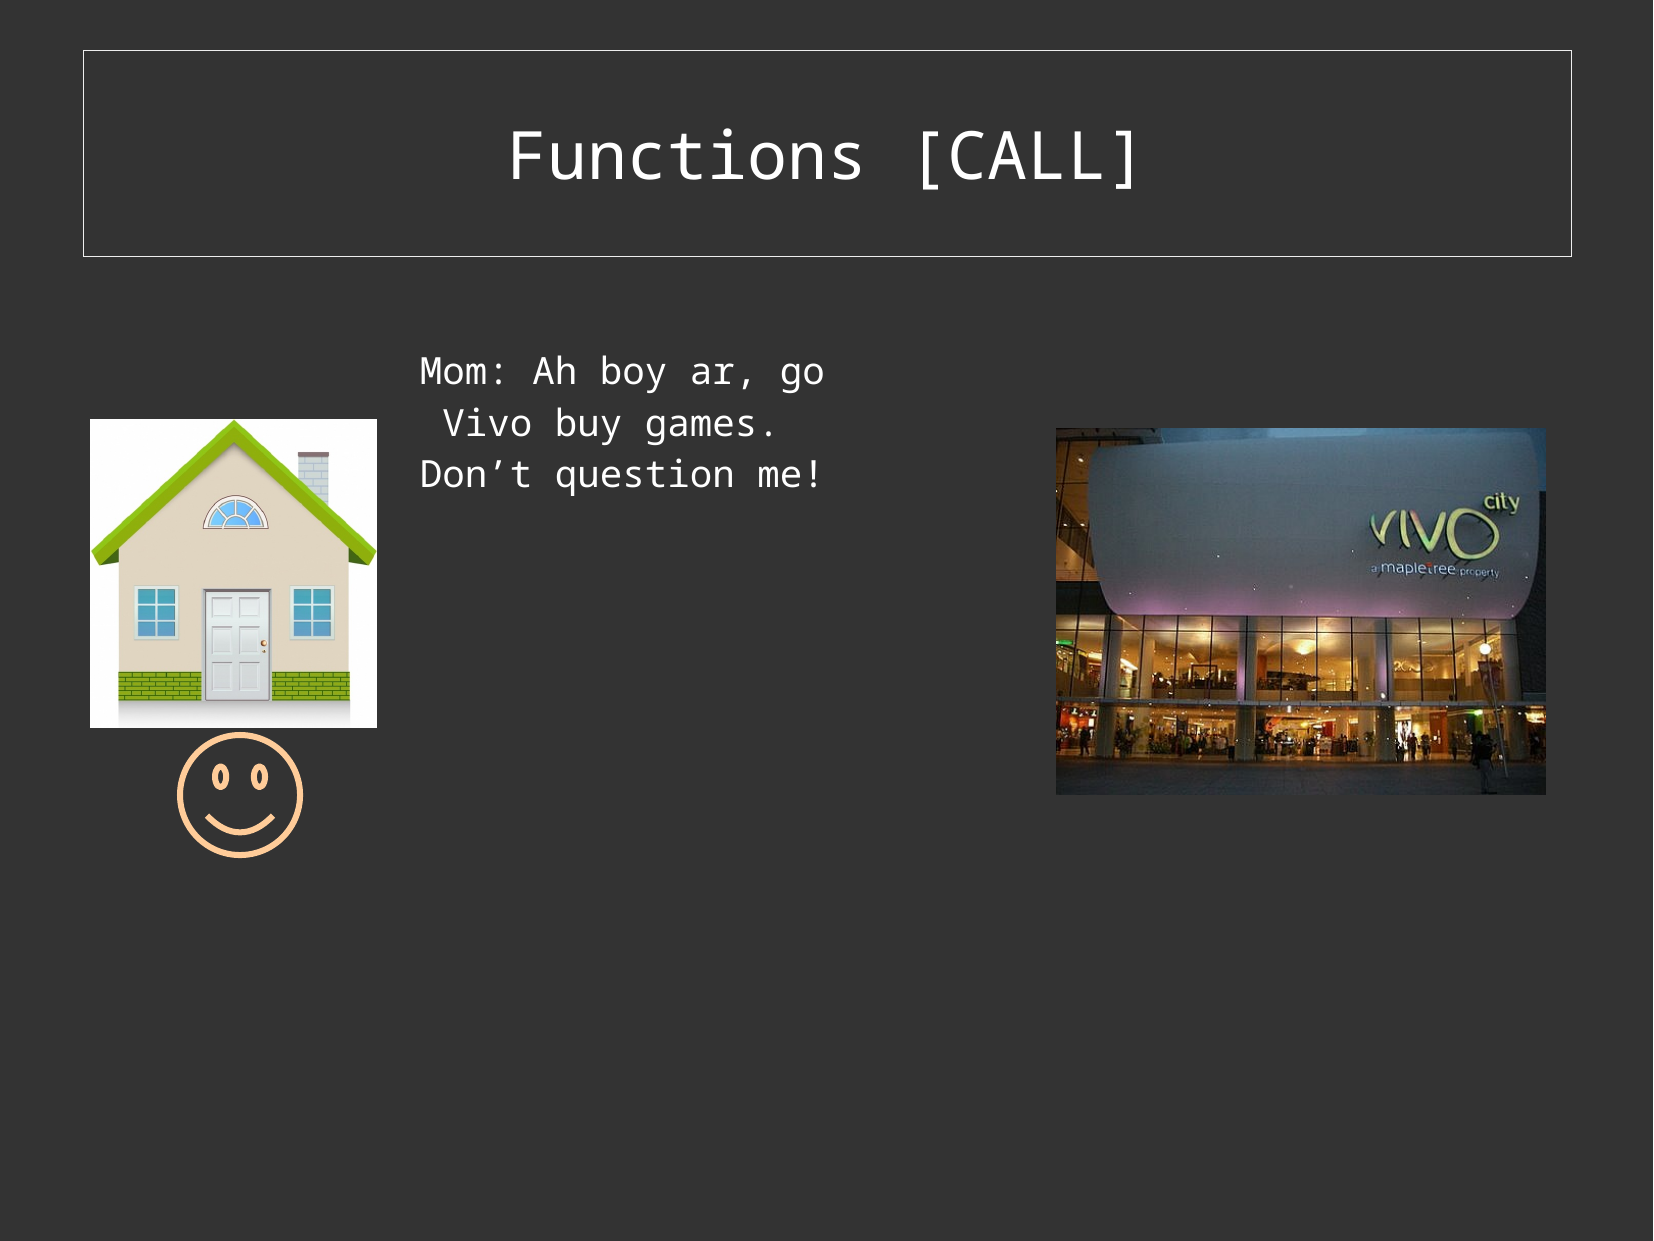

Functions [CALL]
Mom: Ah boy ar, go Vivo buy games.
Don’t question me!